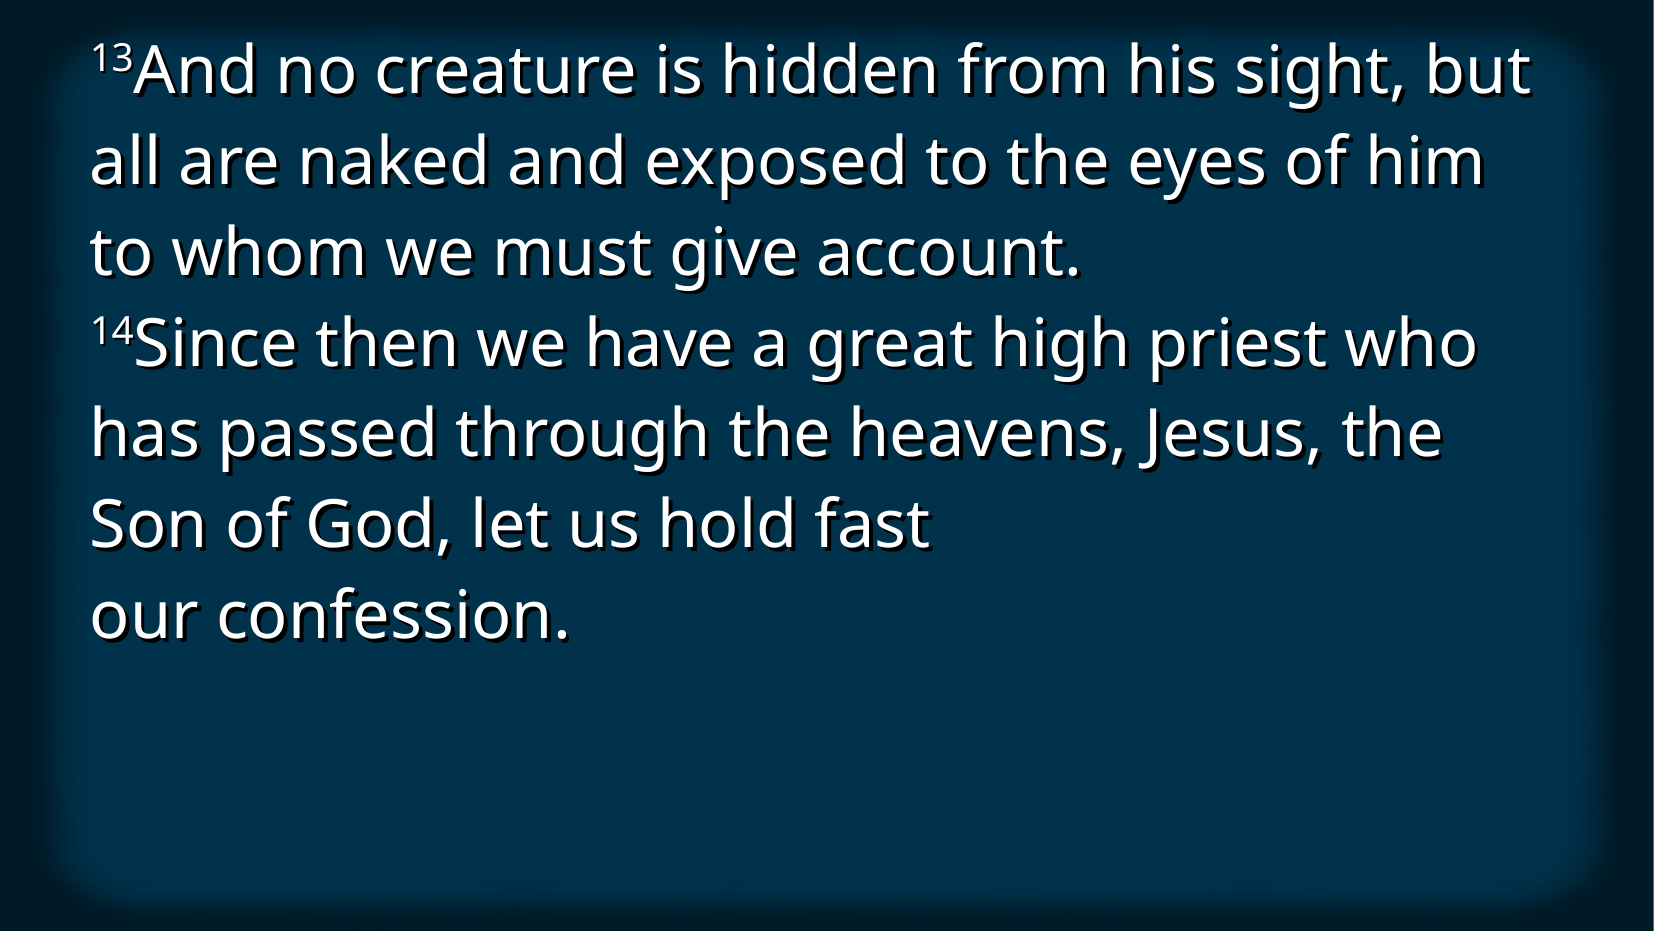

13And no creature is hidden from his sight, but all are naked and exposed to the eyes of him to whom we must give account.
14Since then we have a great high priest who has passed through the heavens, Jesus, the Son of God, let us hold fast
our confession.